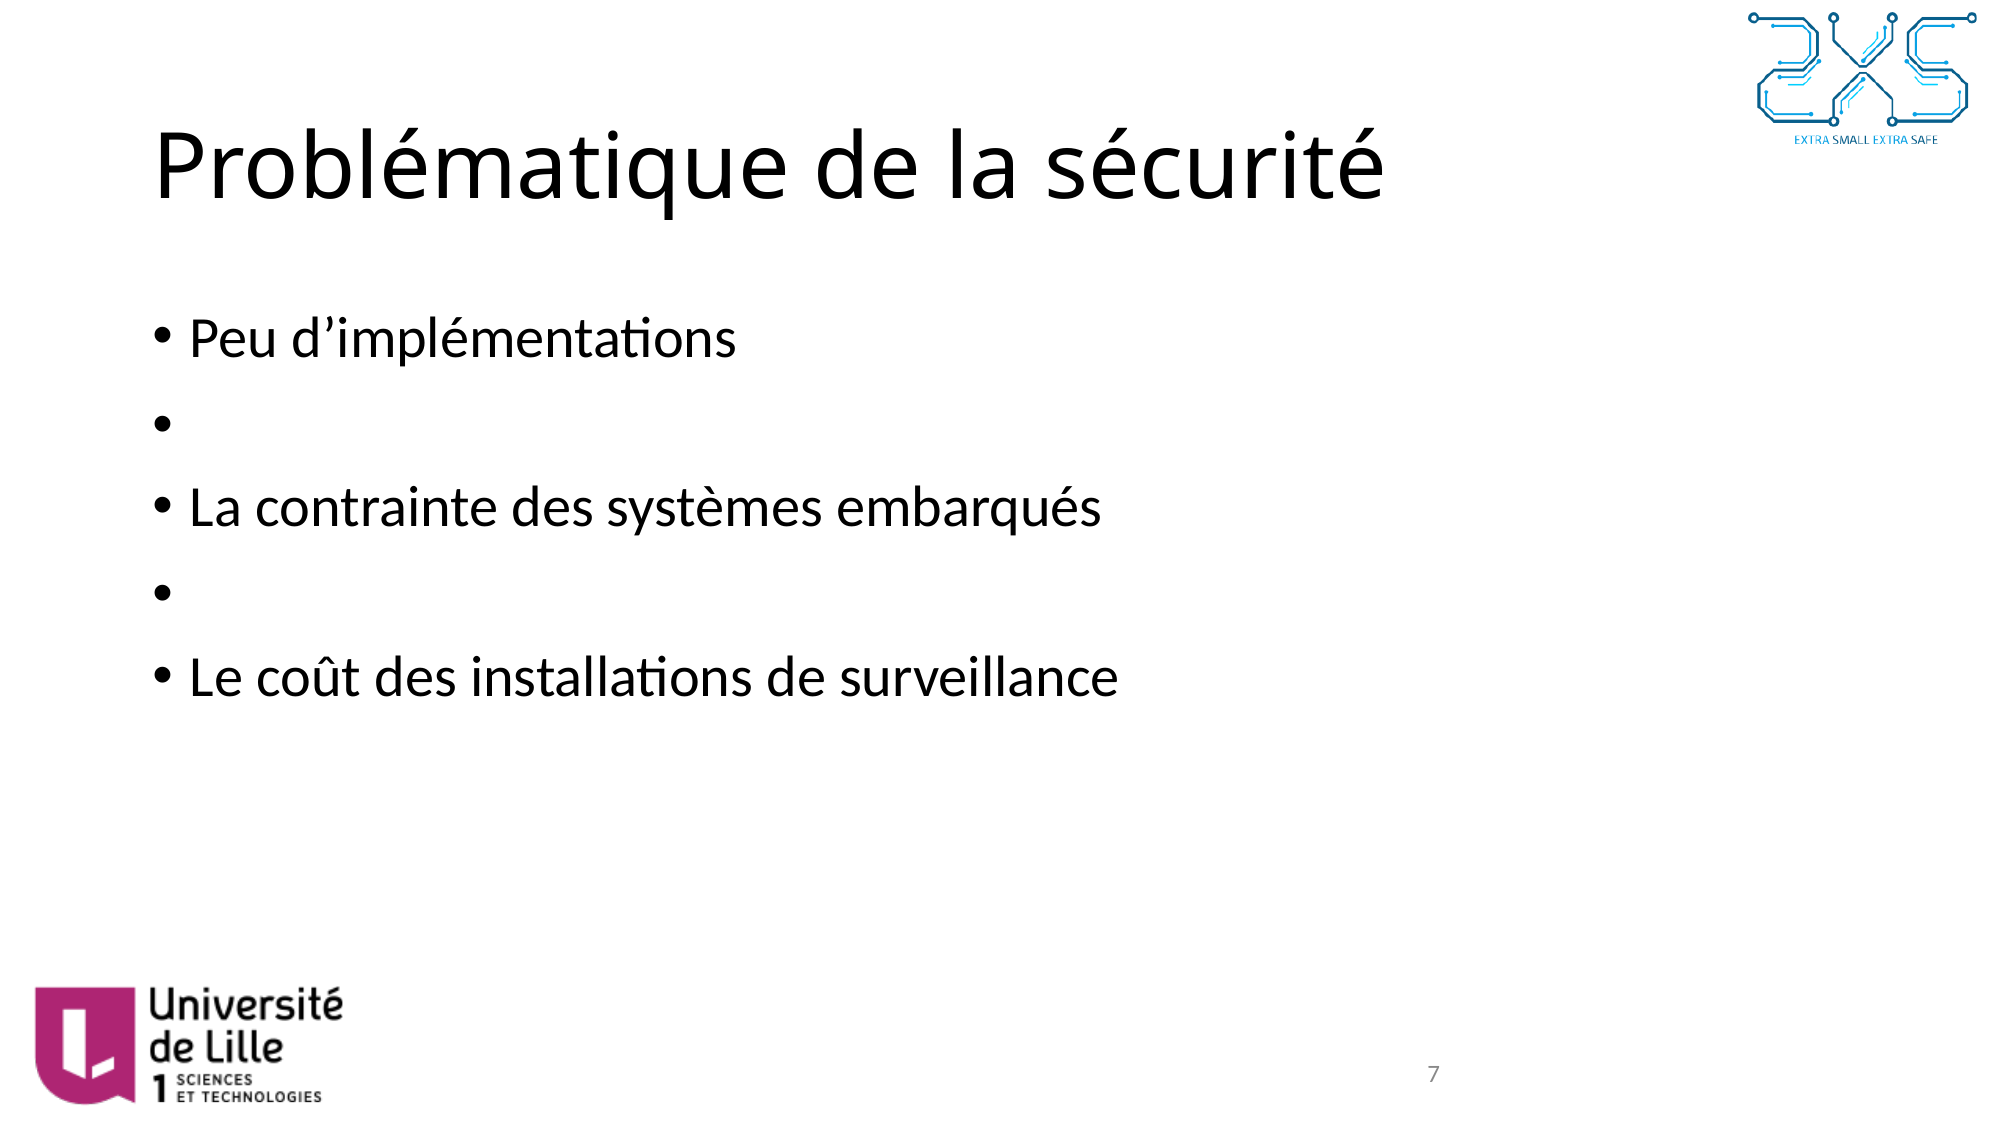

# Problématique de la sécurité
Peu d’implémentations
La contrainte des systèmes embarqués
Le coût des installations de surveillance